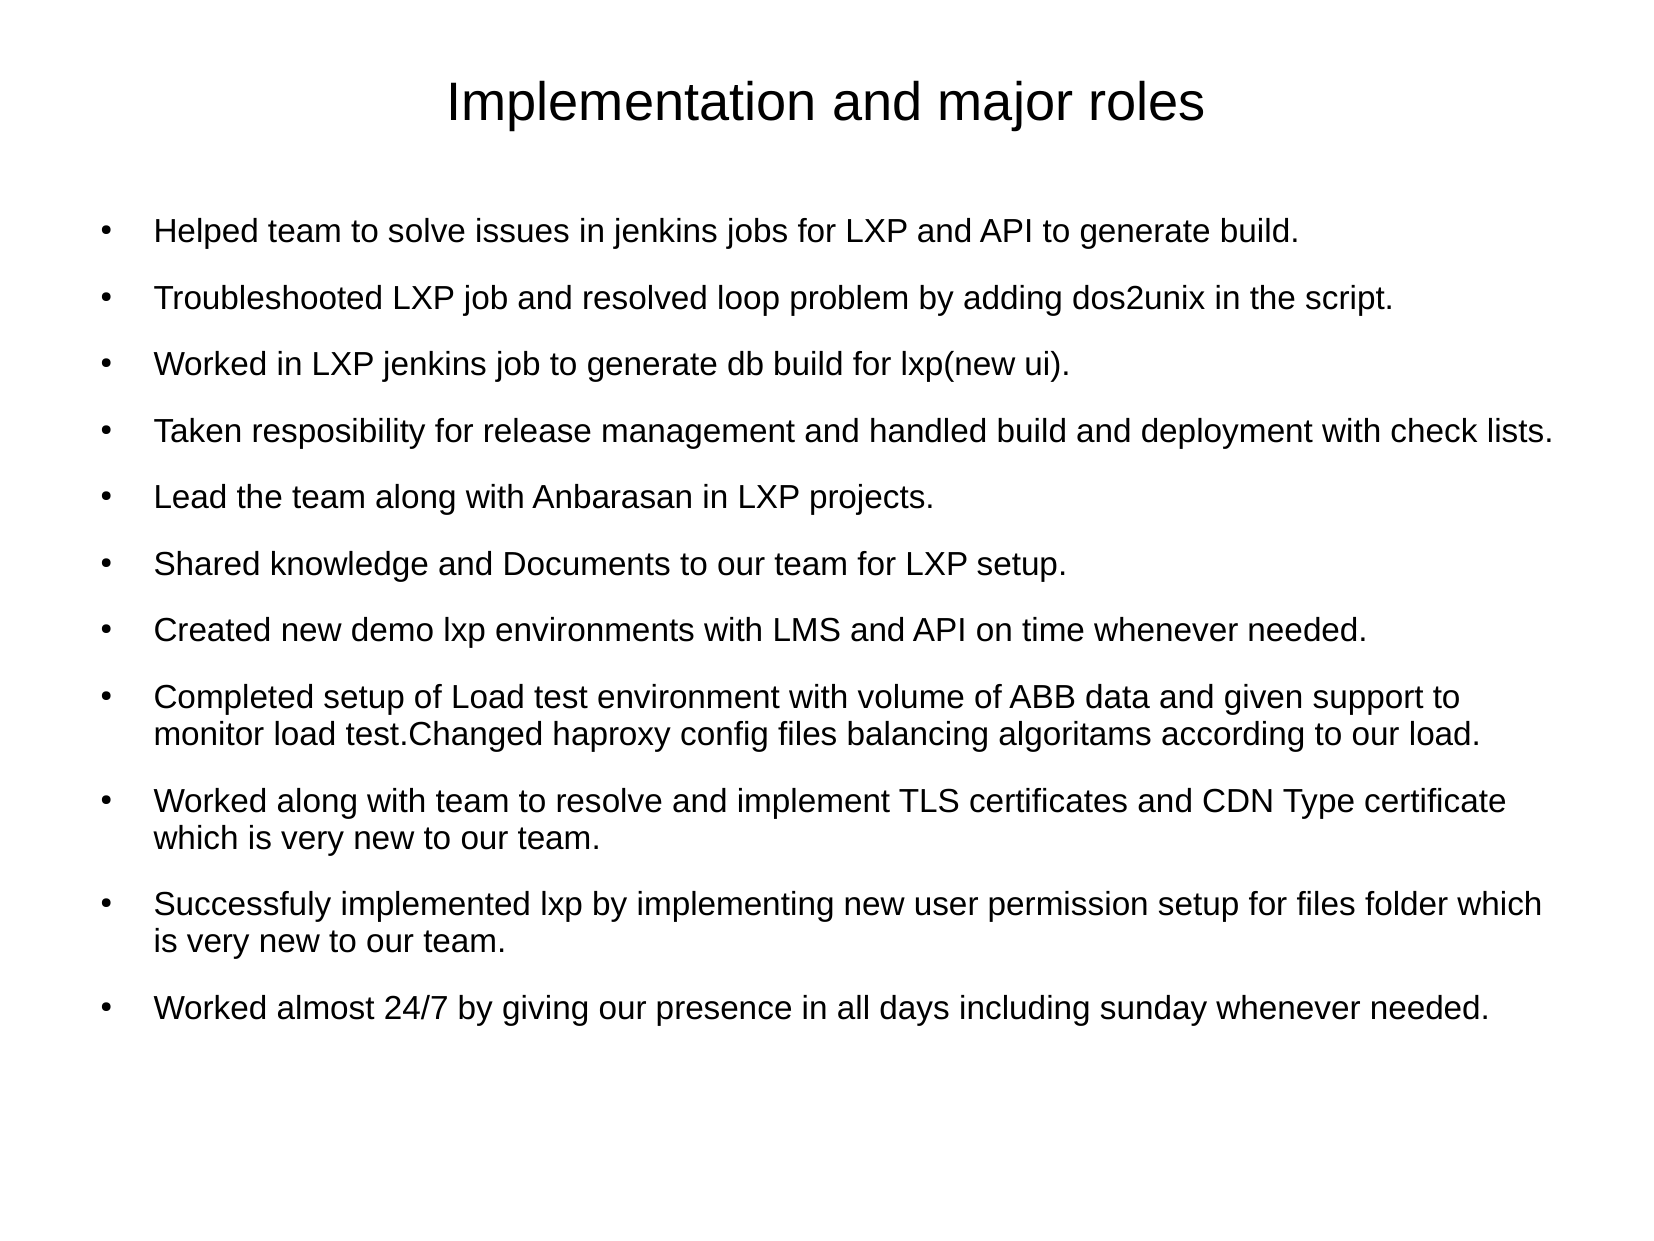

# Implementation and major roles
Helped team to solve issues in jenkins jobs for LXP and API to generate build.
Troubleshooted LXP job and resolved loop problem by adding dos2unix in the script.
Worked in LXP jenkins job to generate db build for lxp(new ui).
Taken resposibility for release management and handled build and deployment with check lists.
Lead the team along with Anbarasan in LXP projects.
Shared knowledge and Documents to our team for LXP setup.
Created new demo lxp environments with LMS and API on time whenever needed.
Completed setup of Load test environment with volume of ABB data and given support to monitor load test.Changed haproxy config files balancing algoritams according to our load.
Worked along with team to resolve and implement TLS certificates and CDN Type certificate which is very new to our team.
Successfuly implemented lxp by implementing new user permission setup for files folder which is very new to our team.
Worked almost 24/7 by giving our presence in all days including sunday whenever needed.